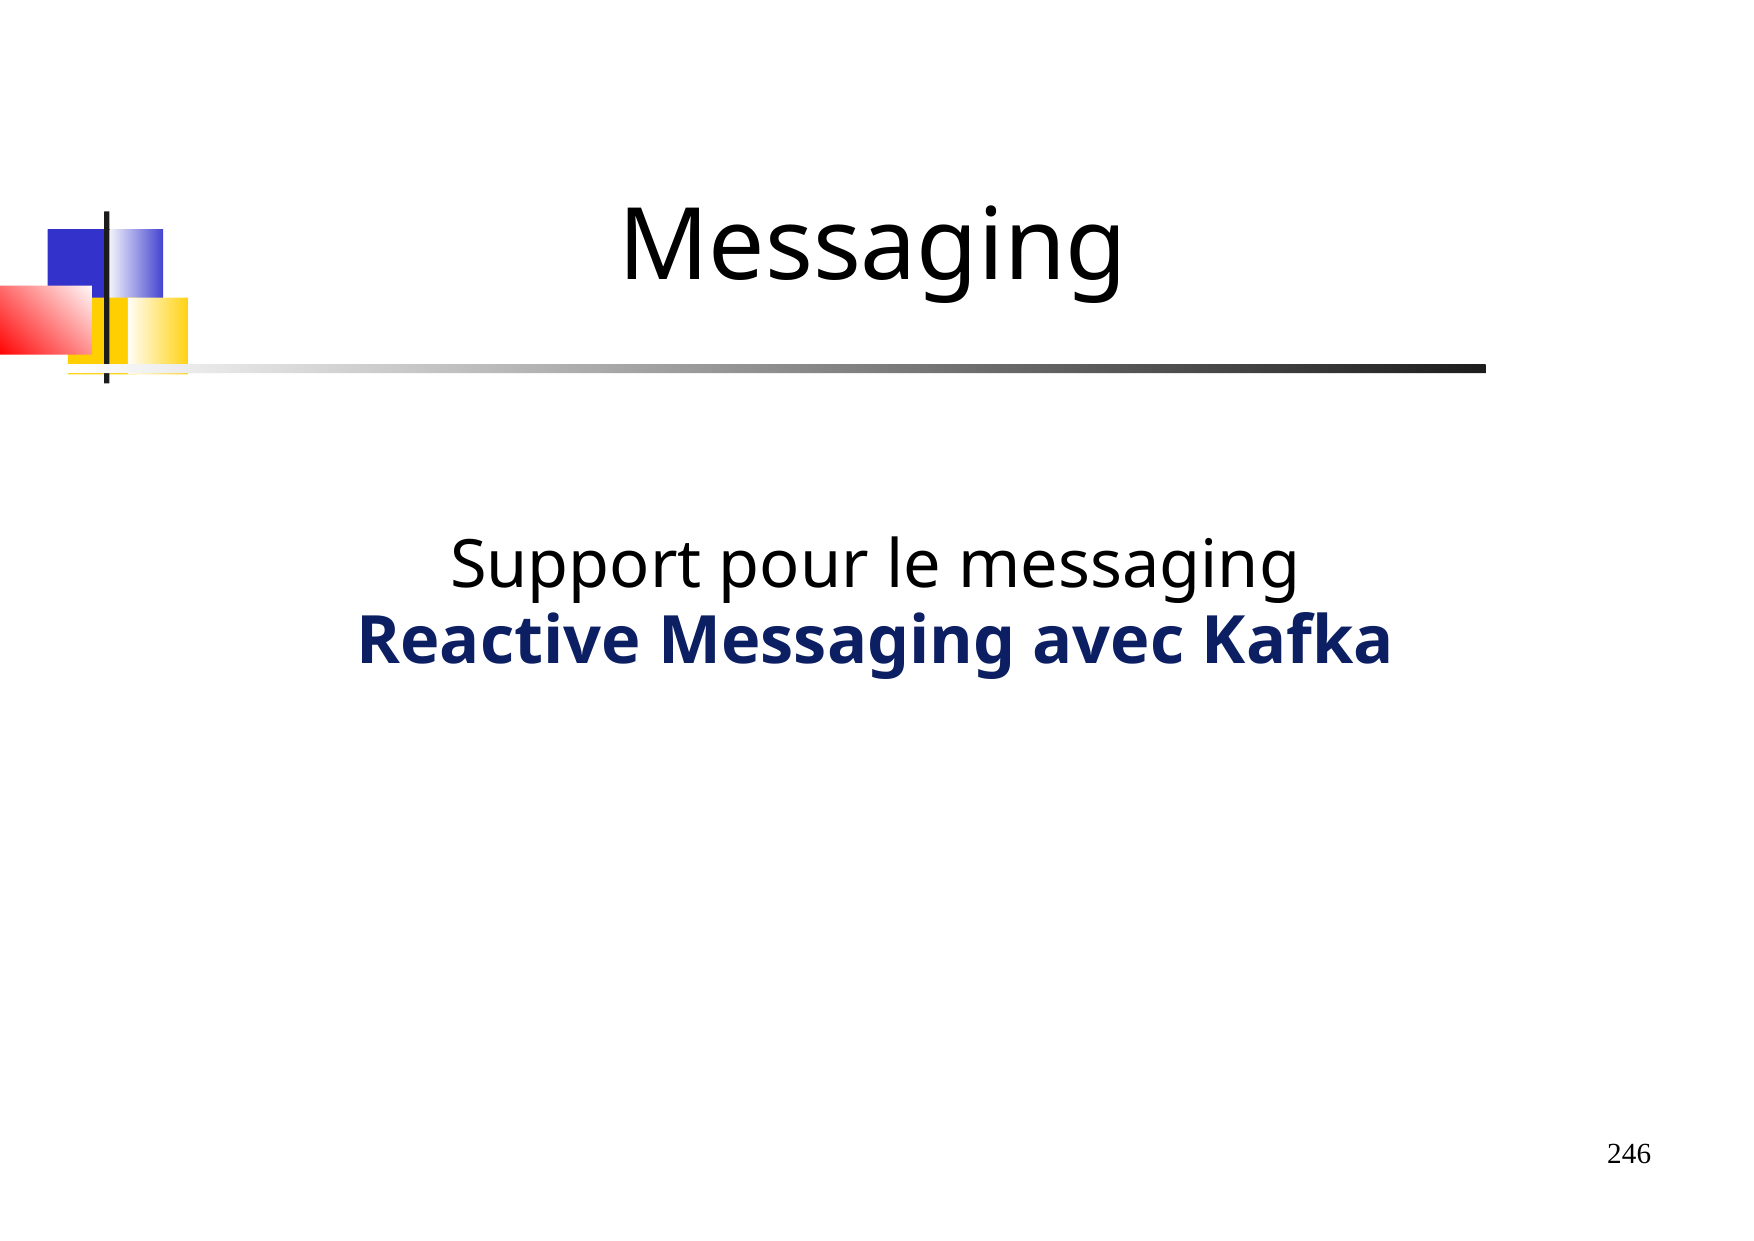

# Messaging
Support pour le messaging
Reactive Messaging avec Kafka